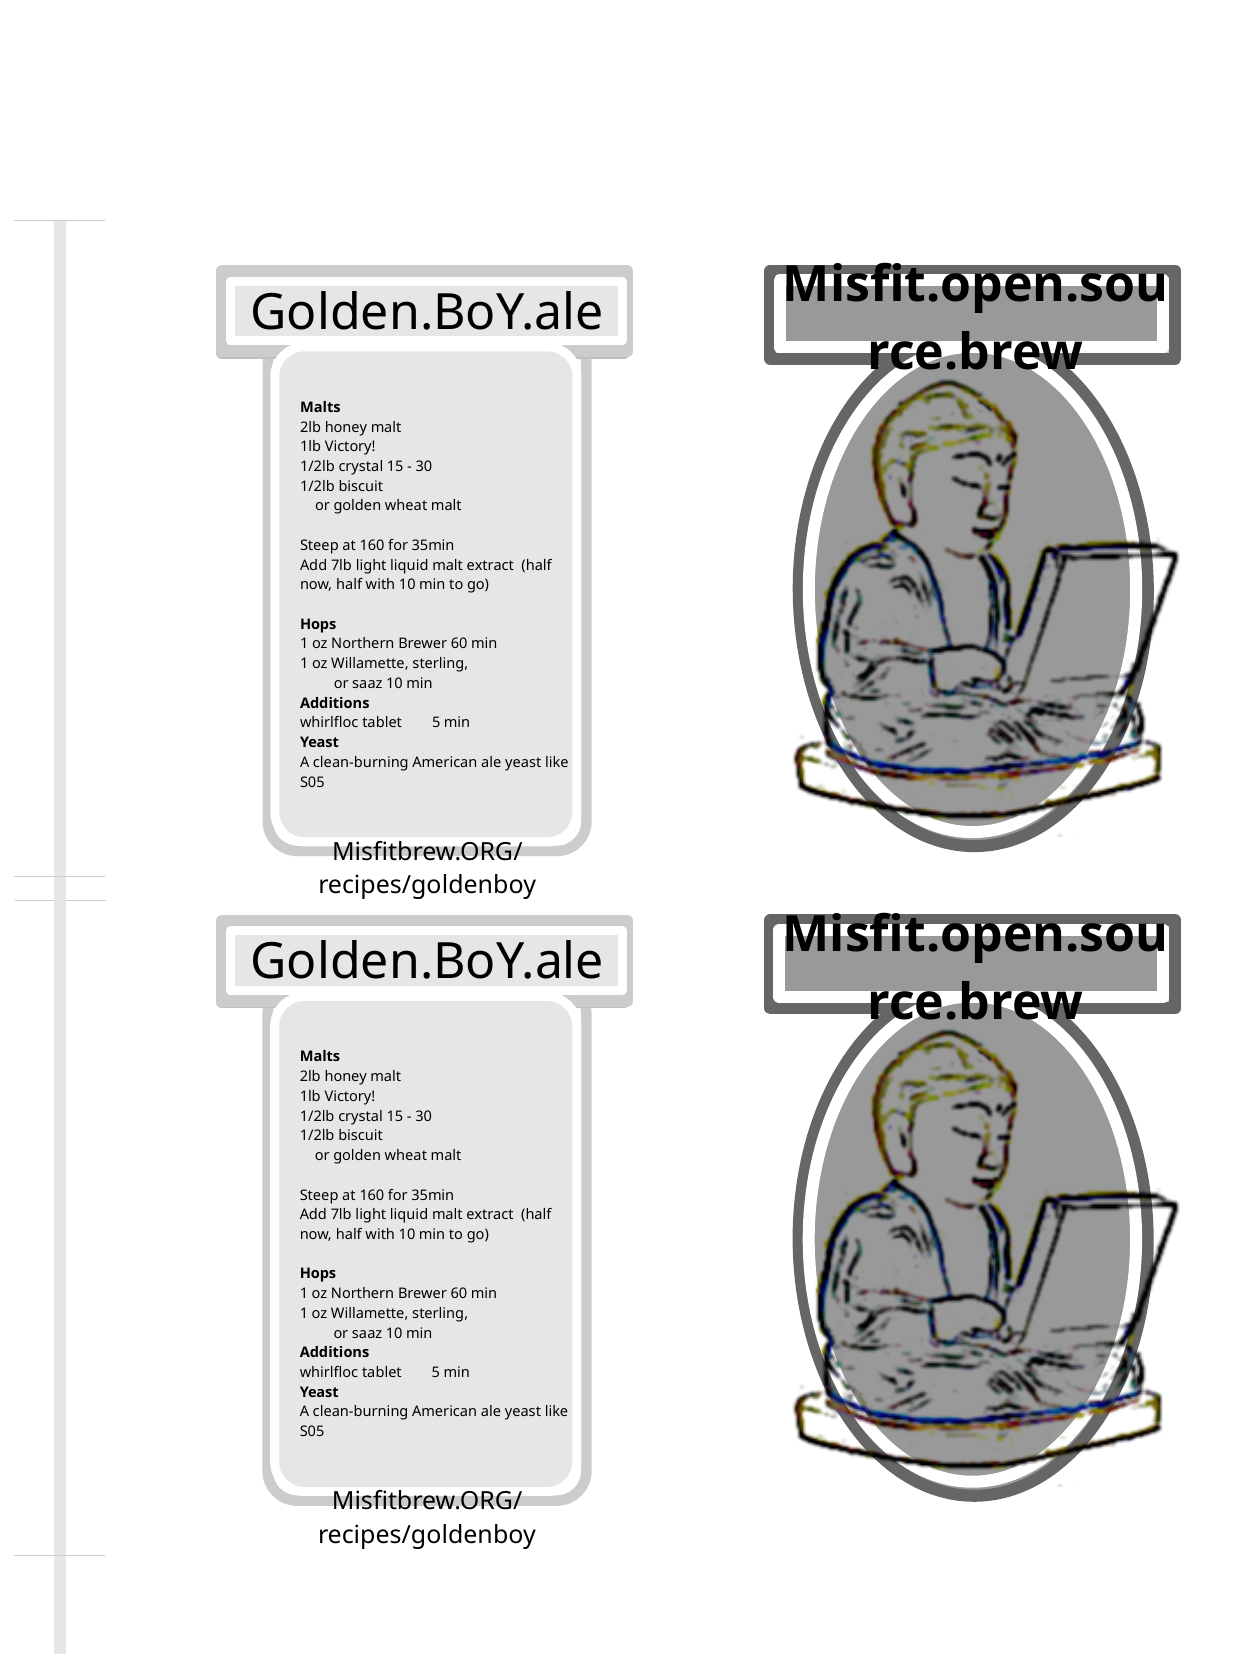

Misfit.open.source.brew
Golden.BoY.ale
Malts
2lb honey malt
1lb Victory!
1/2lb crystal 15 - 30
1/2lb biscuit
 or golden wheat malt
Steep at 160 for 35min
Add 7lb light liquid malt extract (half now, half with 10 min to go)
Hops
1 oz Northern Brewer 60 min
1 oz Willamette, sterling,
 or saaz 10 min
Additions
whirlfloc tablet 5 min
Yeast
A clean-burning American ale yeast like S05
# Misfitbrew.ORG/recipes/goldenboy
Misfit.open.source.brew
Golden.BoY.ale
Malts
2lb honey malt
1lb Victory!
1/2lb crystal 15 - 30
1/2lb biscuit
 or golden wheat malt
Steep at 160 for 35min
Add 7lb light liquid malt extract (half now, half with 10 min to go)
Hops
1 oz Northern Brewer 60 min
1 oz Willamette, sterling,
 or saaz 10 min
Additions
whirlfloc tablet 5 min
Yeast
A clean-burning American ale yeast like S05
Misfitbrew.ORG/recipes/goldenboy